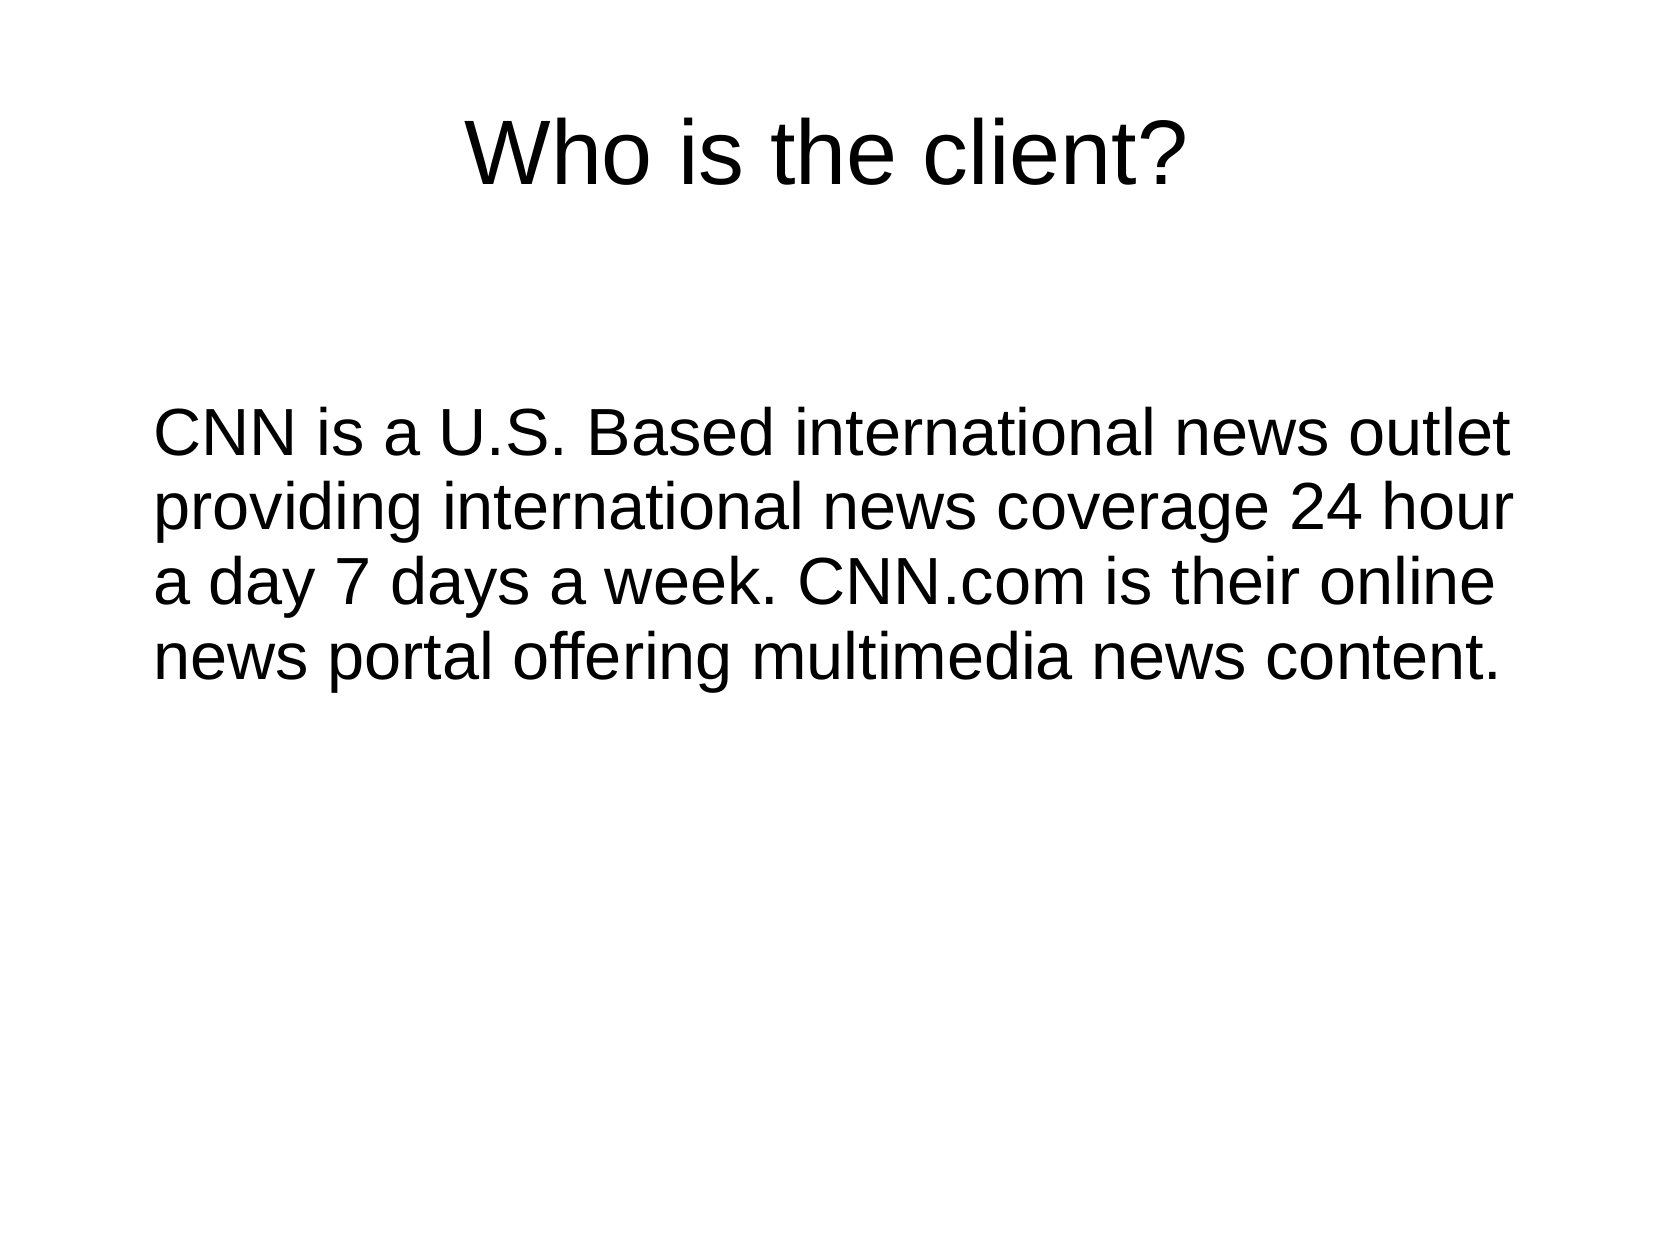

# Who is the client?
CNN is a U.S. Based international news outlet providing international news coverage 24 hour a day 7 days a week. CNN.com is their online news portal offering multimedia news content.